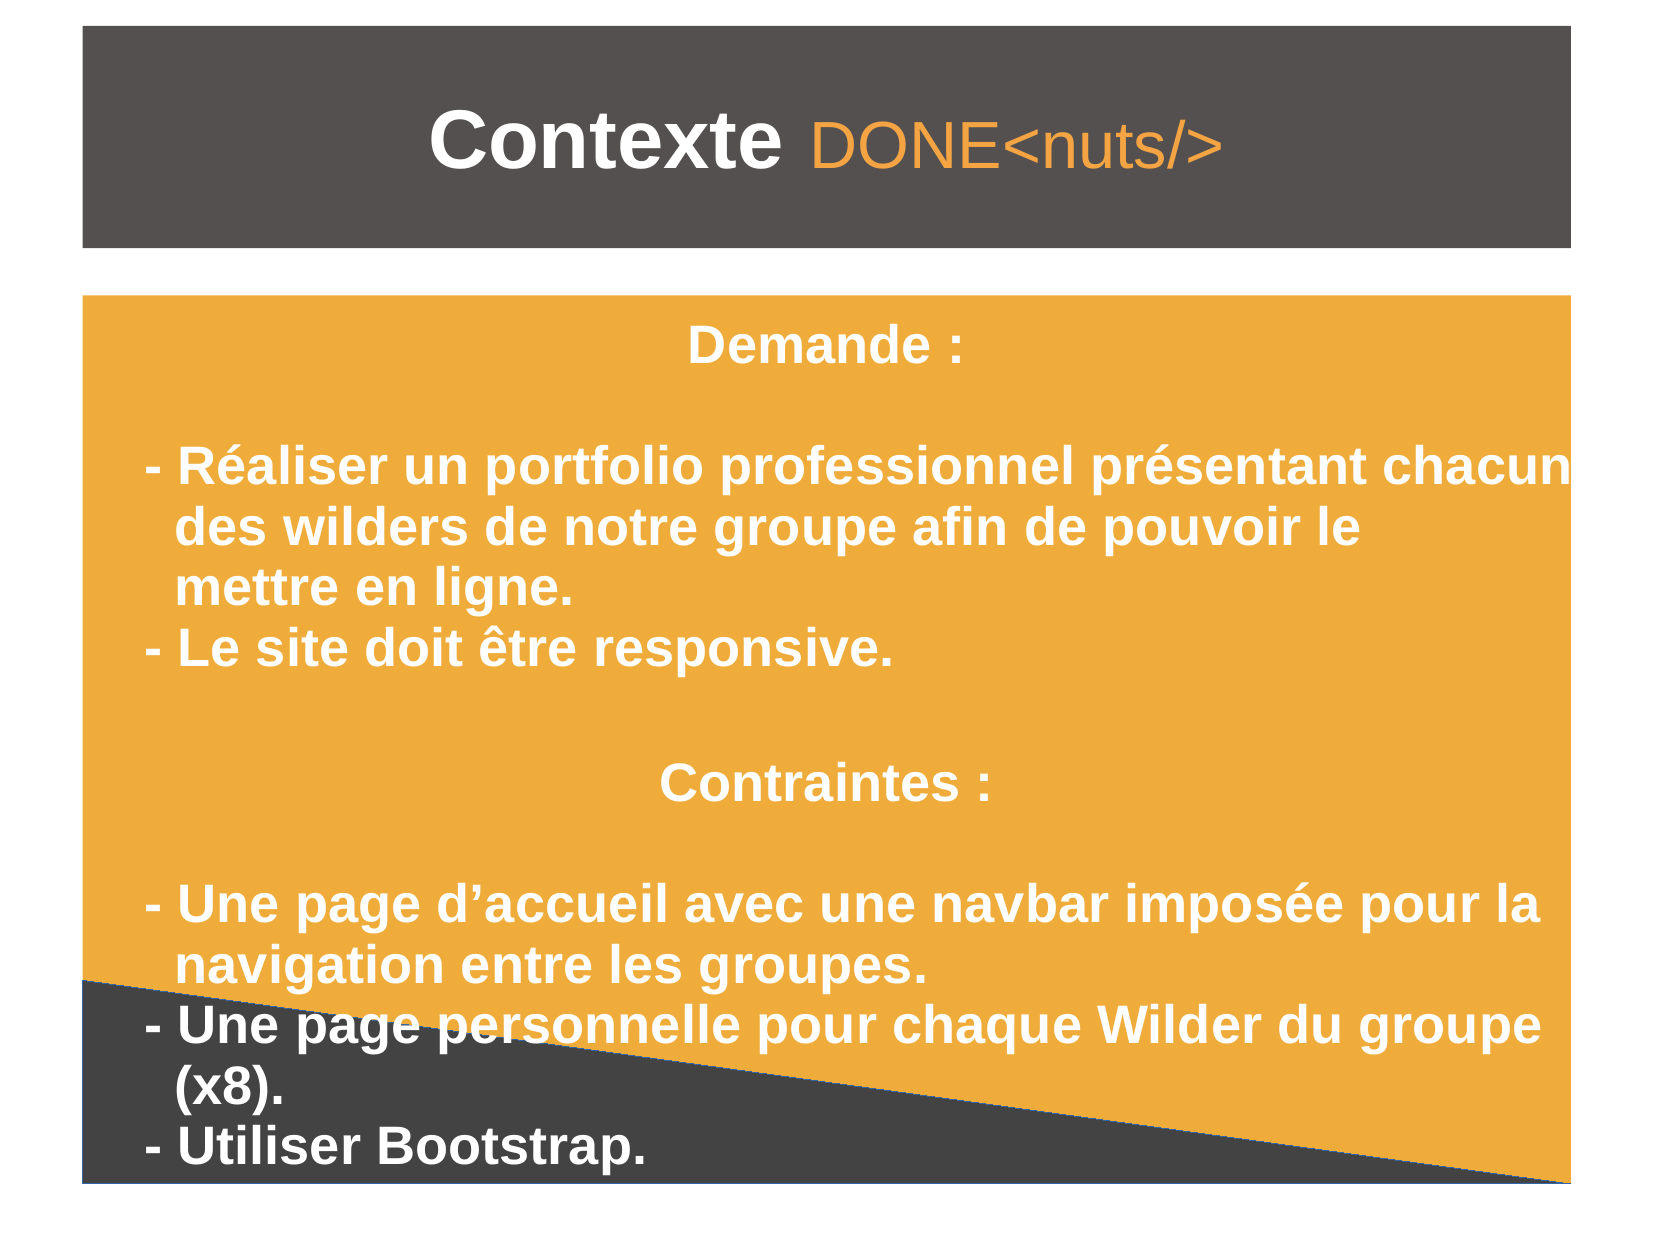

# Contexte DONE<nuts/>
Demande :
	- Réaliser un portfolio professionnel présentant chacun 	 des wilders de notre groupe afin de pouvoir le
	 mettre en ligne.
	- Le site doit être responsive.
Contraintes :
	- Une page d’accueil avec une navbar imposée pour la 	 navigation entre les groupes.
	- Une page personnelle pour chaque Wilder du groupe 	 (x8).
	- Utiliser Bootstrap.